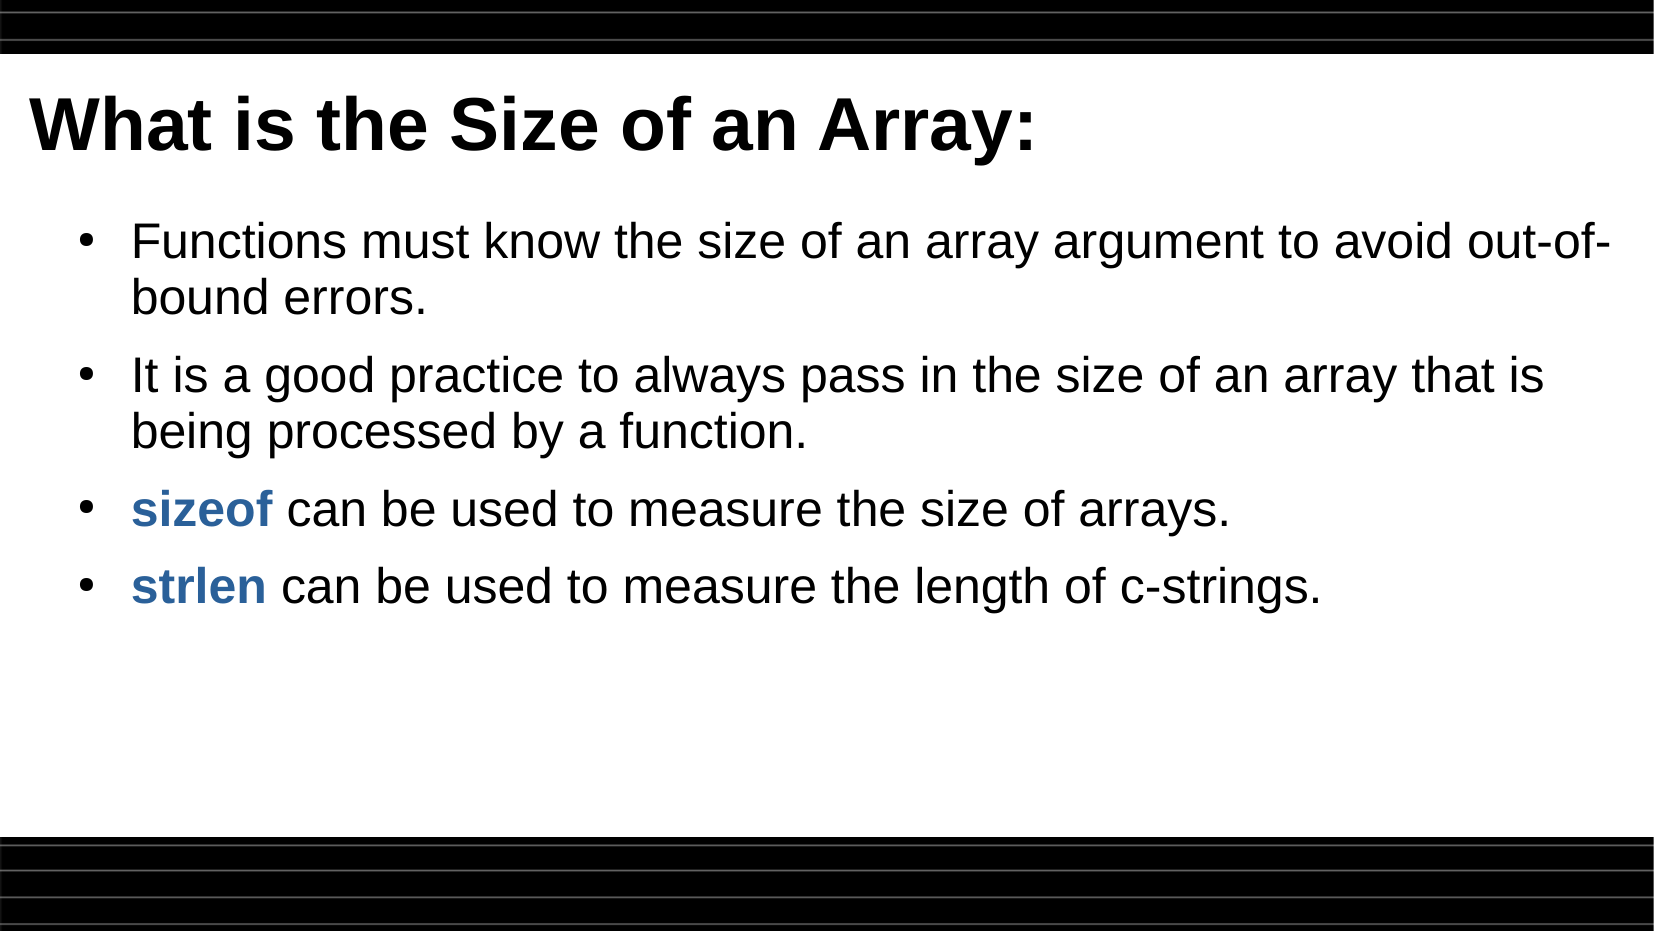

What is the Size of an Array:
# Functions must know the size of an array argument to avoid out-of-bound errors.
It is a good practice to always pass in the size of an array that is being processed by a function.
sizeof can be used to measure the size of arrays.
strlen can be used to measure the length of c-strings.